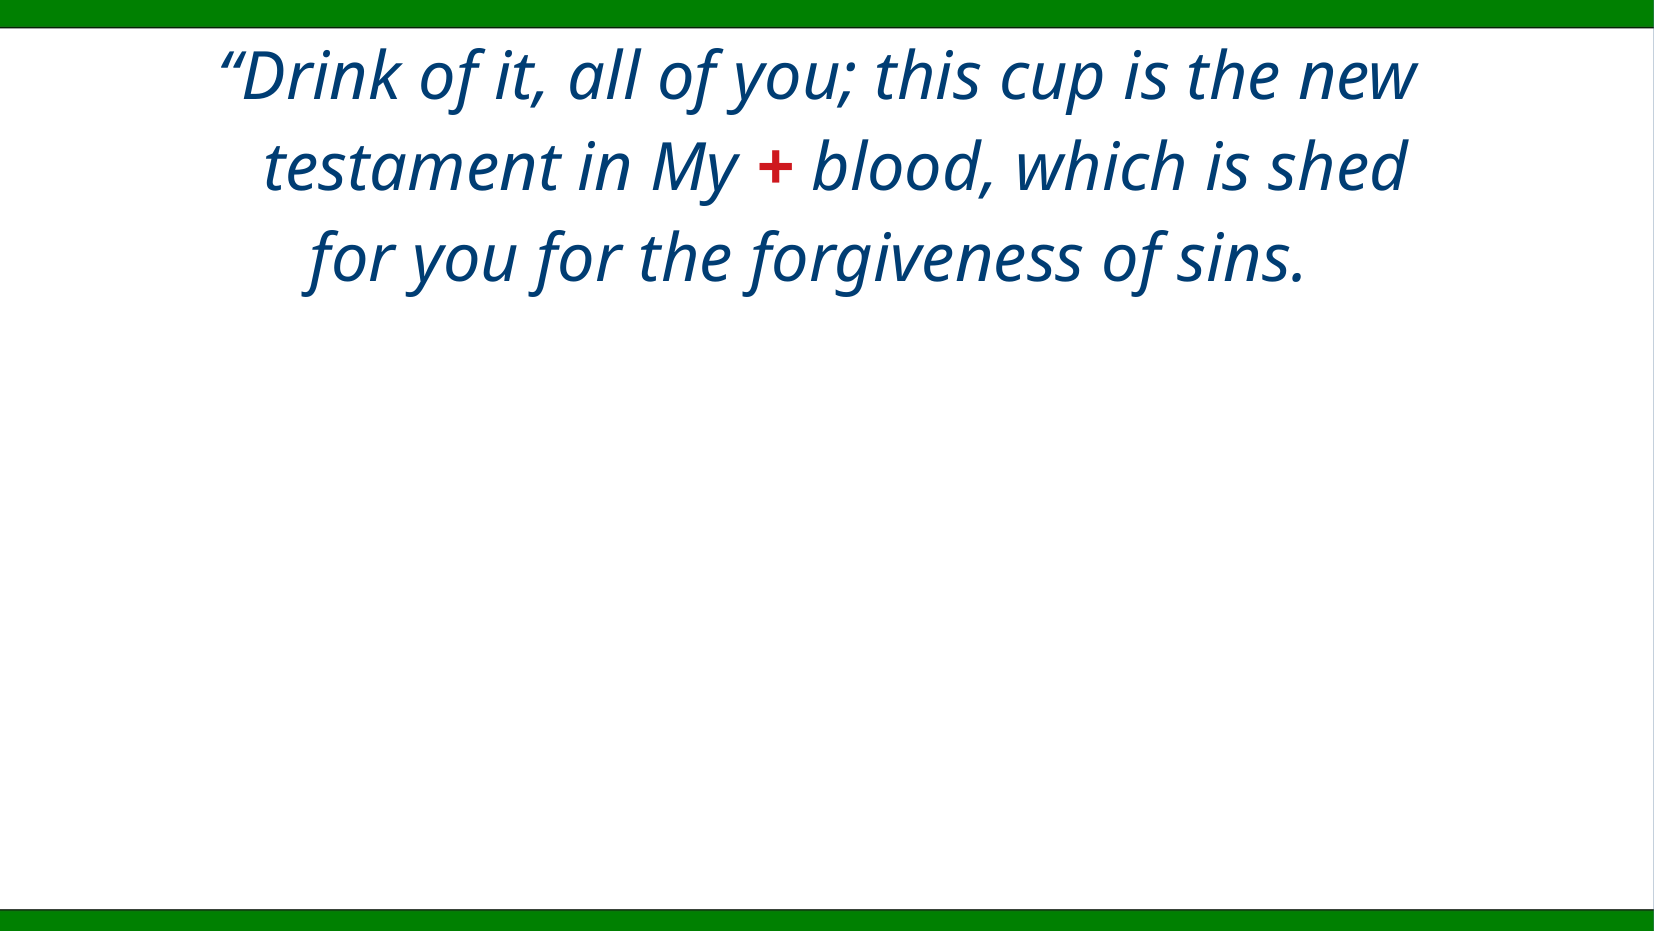

“Drink of it, all of you; this cup is the new testament in My + blood, which is shed
for you for the forgiveness of sins.